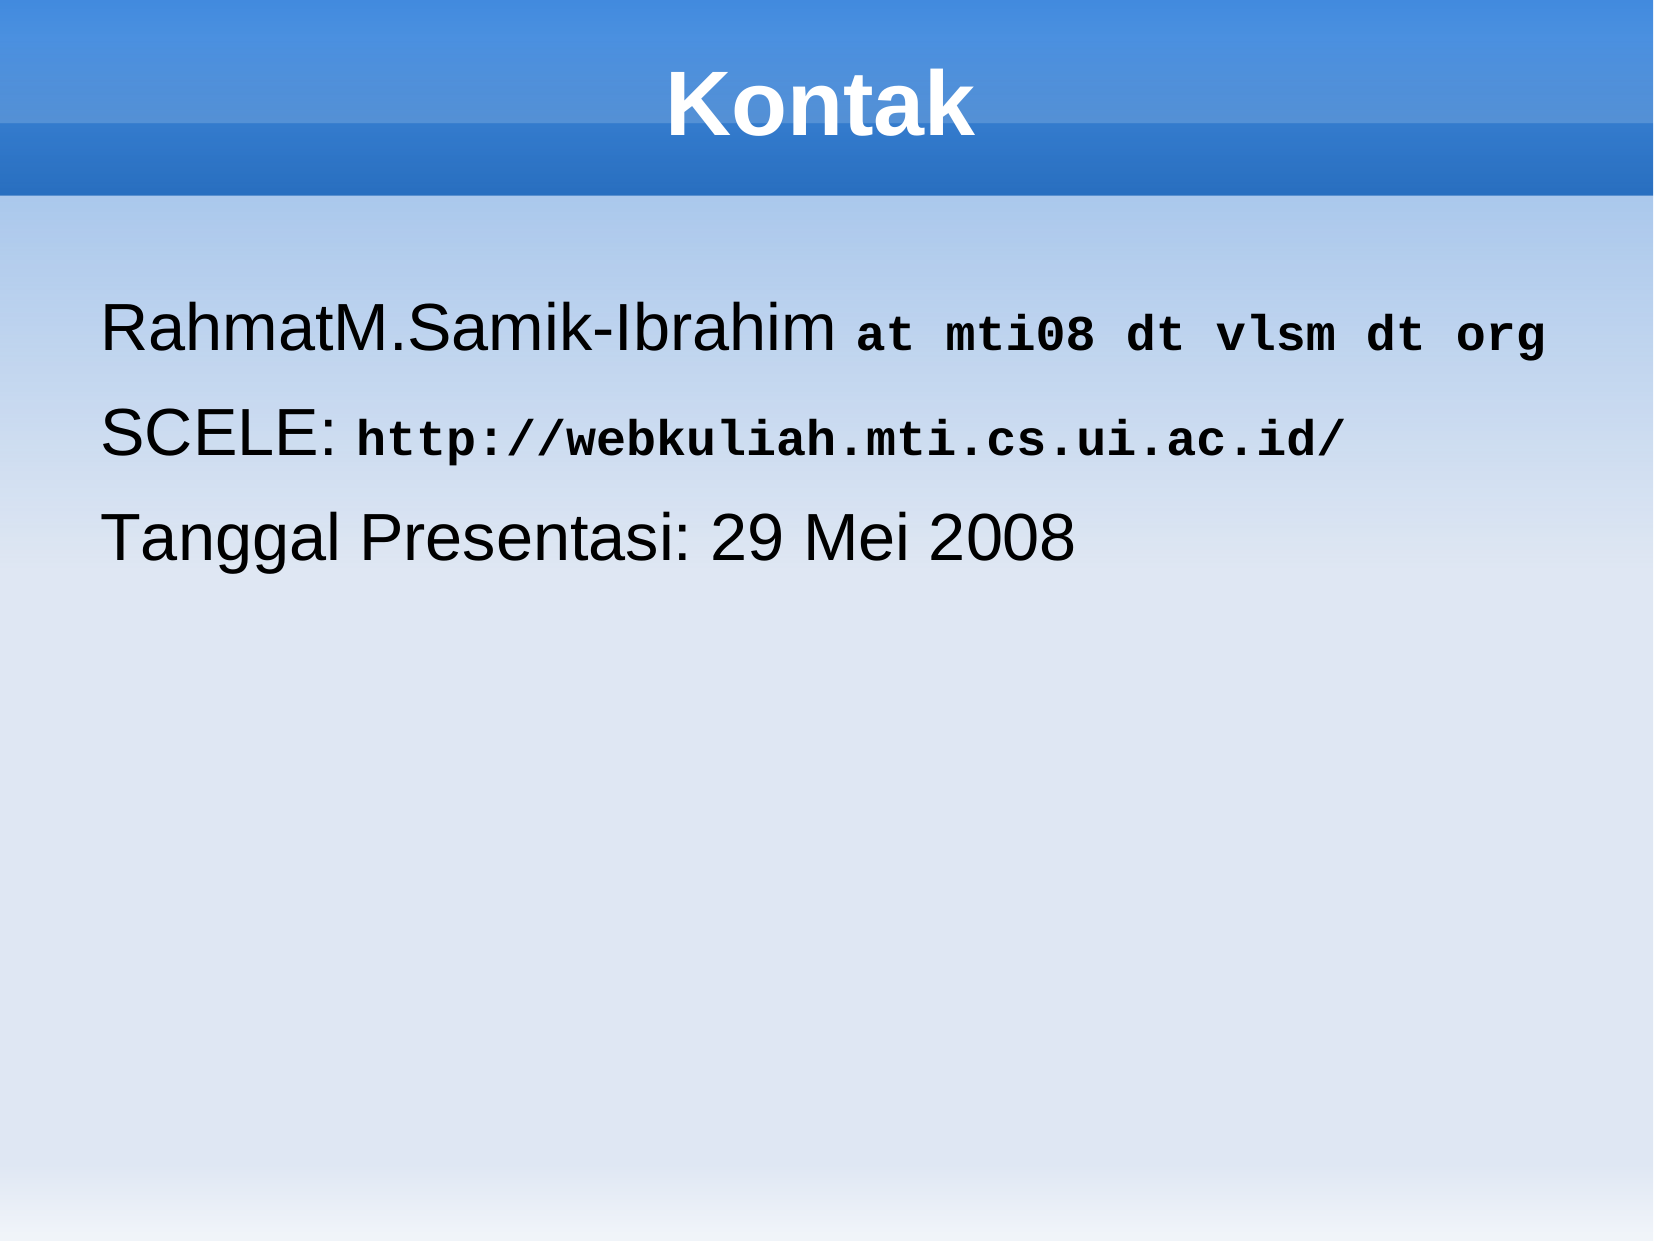

# Kontak
RahmatM.Samik-Ibrahim at mti08 dt vlsm dt org
SCELE: http://webkuliah.mti.cs.ui.ac.id/
Tanggal Presentasi: 29 Mei 2008